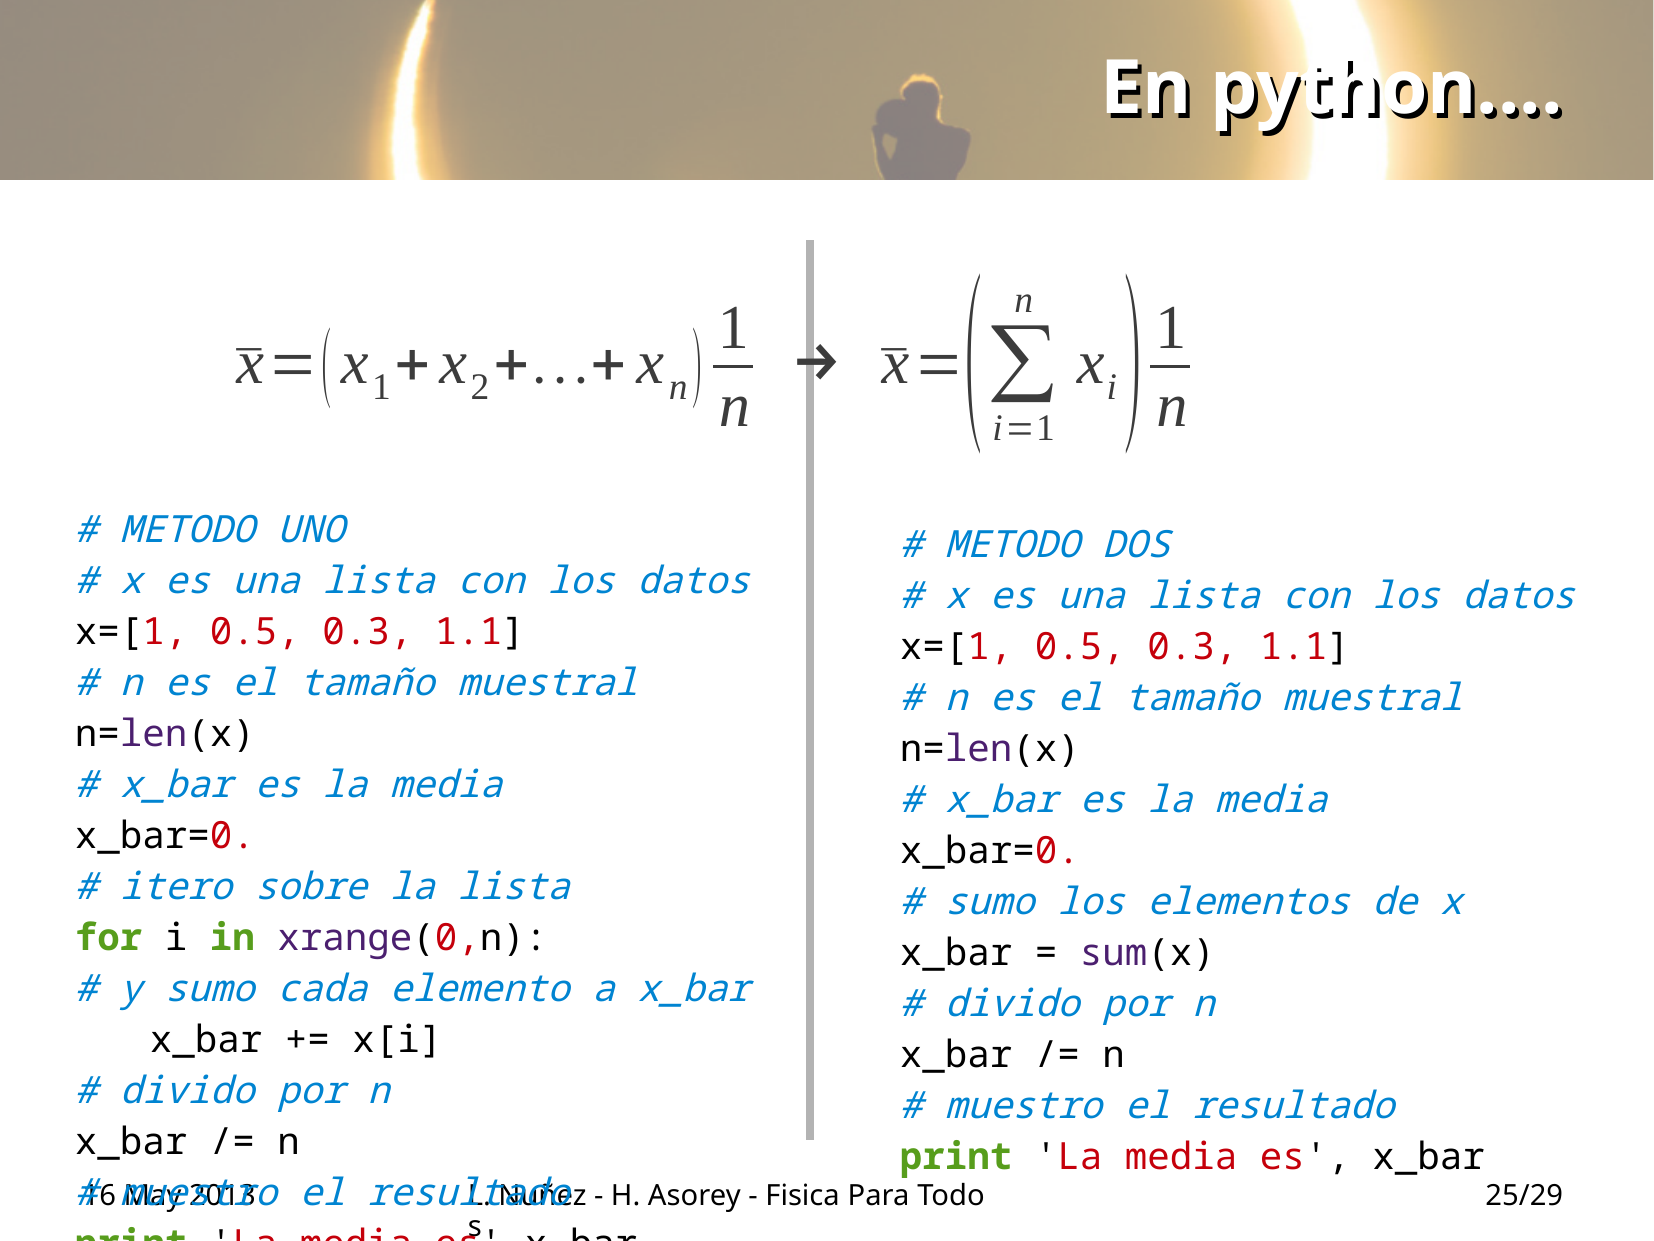

# En python....
# METODO UNO
# x es una lista con los datos
x=[1, 0.5, 0.3, 1.1]
# n es el tamaño muestral
n=len(x)
# x_bar es la media
x_bar=0.
# itero sobre la lista
for i in xrange(0,n):
# y sumo cada elemento a x_bar
	x_bar += x[i]
# divido por n
x_bar /= n
# muestro el resultado
print 'La media es',x_bar
# METODO DOS
# x es una lista con los datos
x=[1, 0.5, 0.3, 1.1]
# n es el tamaño muestral
n=len(x)
# x_bar es la media
x_bar=0.
# sumo los elementos de x
x_bar = sum(x)
# divido por n
x_bar /= n
# muestro el resultado
print 'La media es', x_bar
16 May 2013
L. Nuñez - H. Asorey - Fisica Para Todos
25